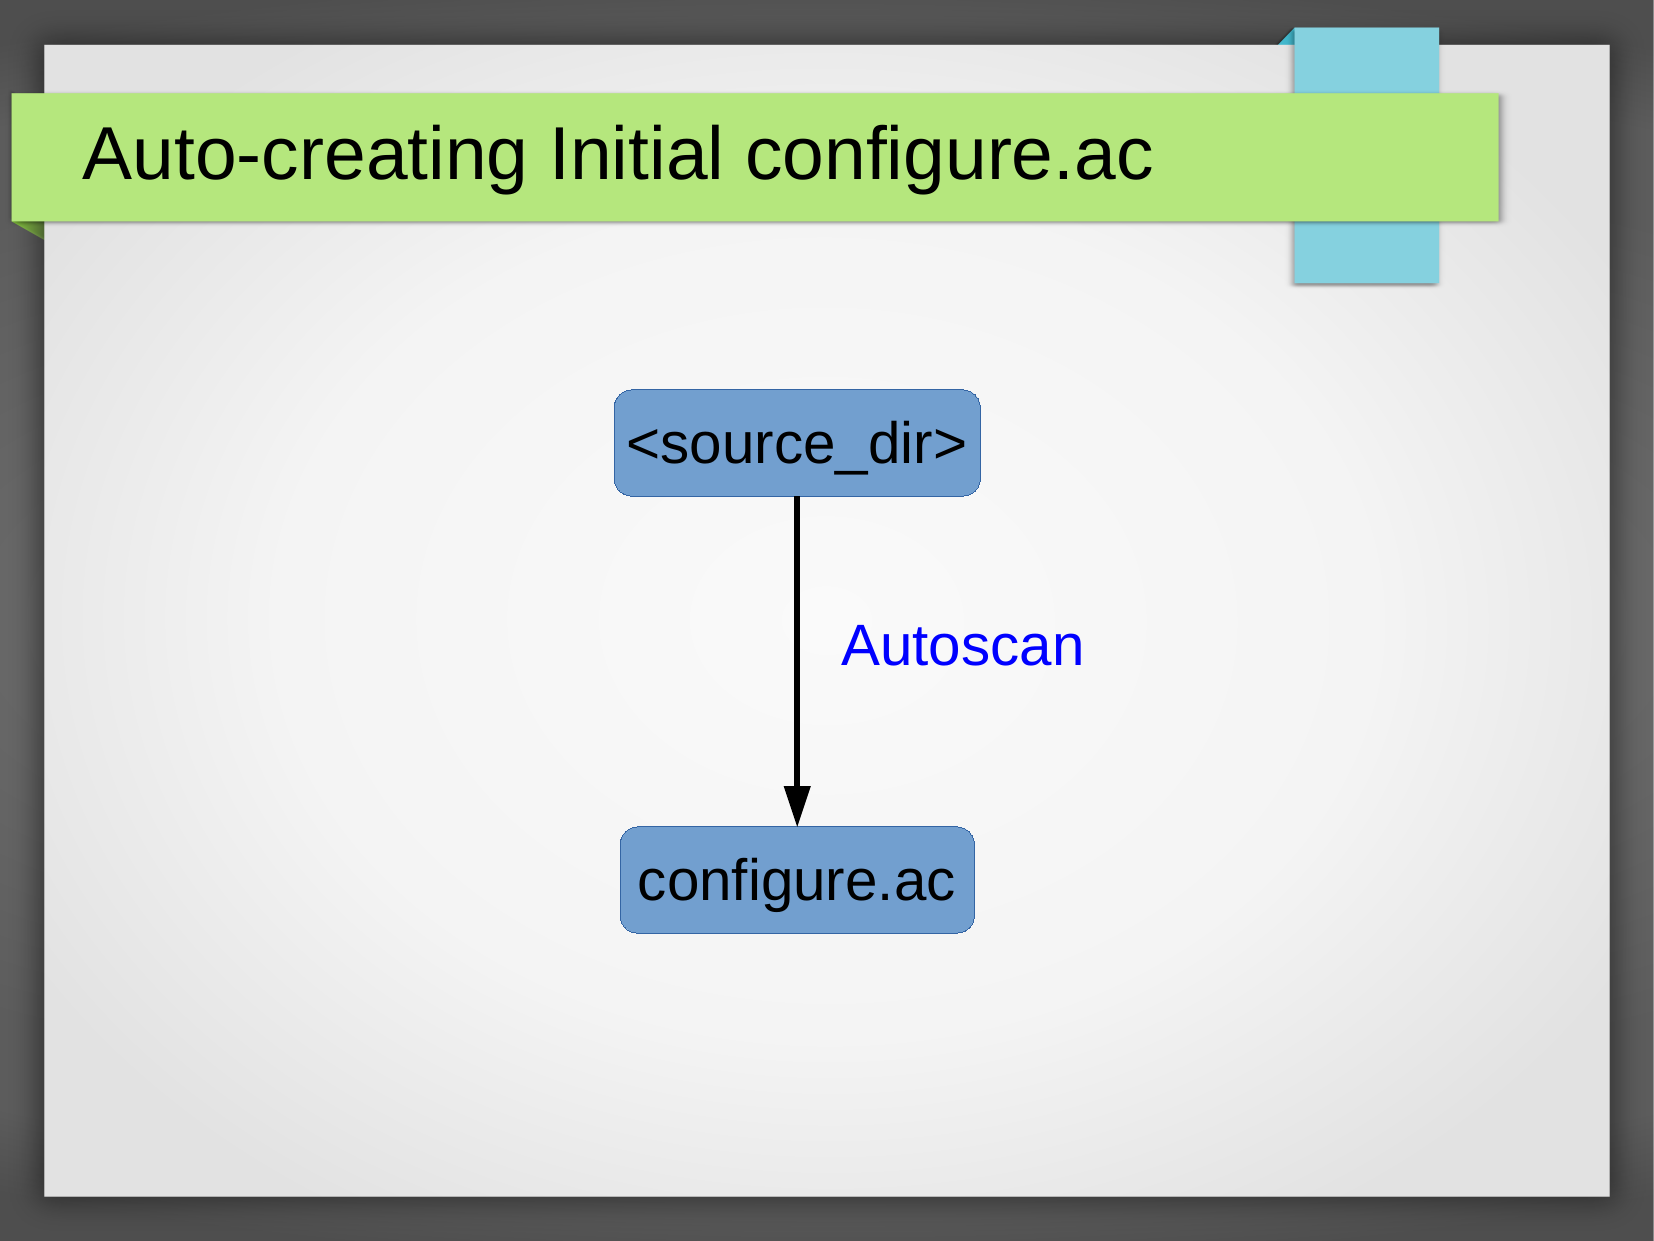

# Auto-creating Initial configure.ac
<source_dir>
Autoscan
configure.ac